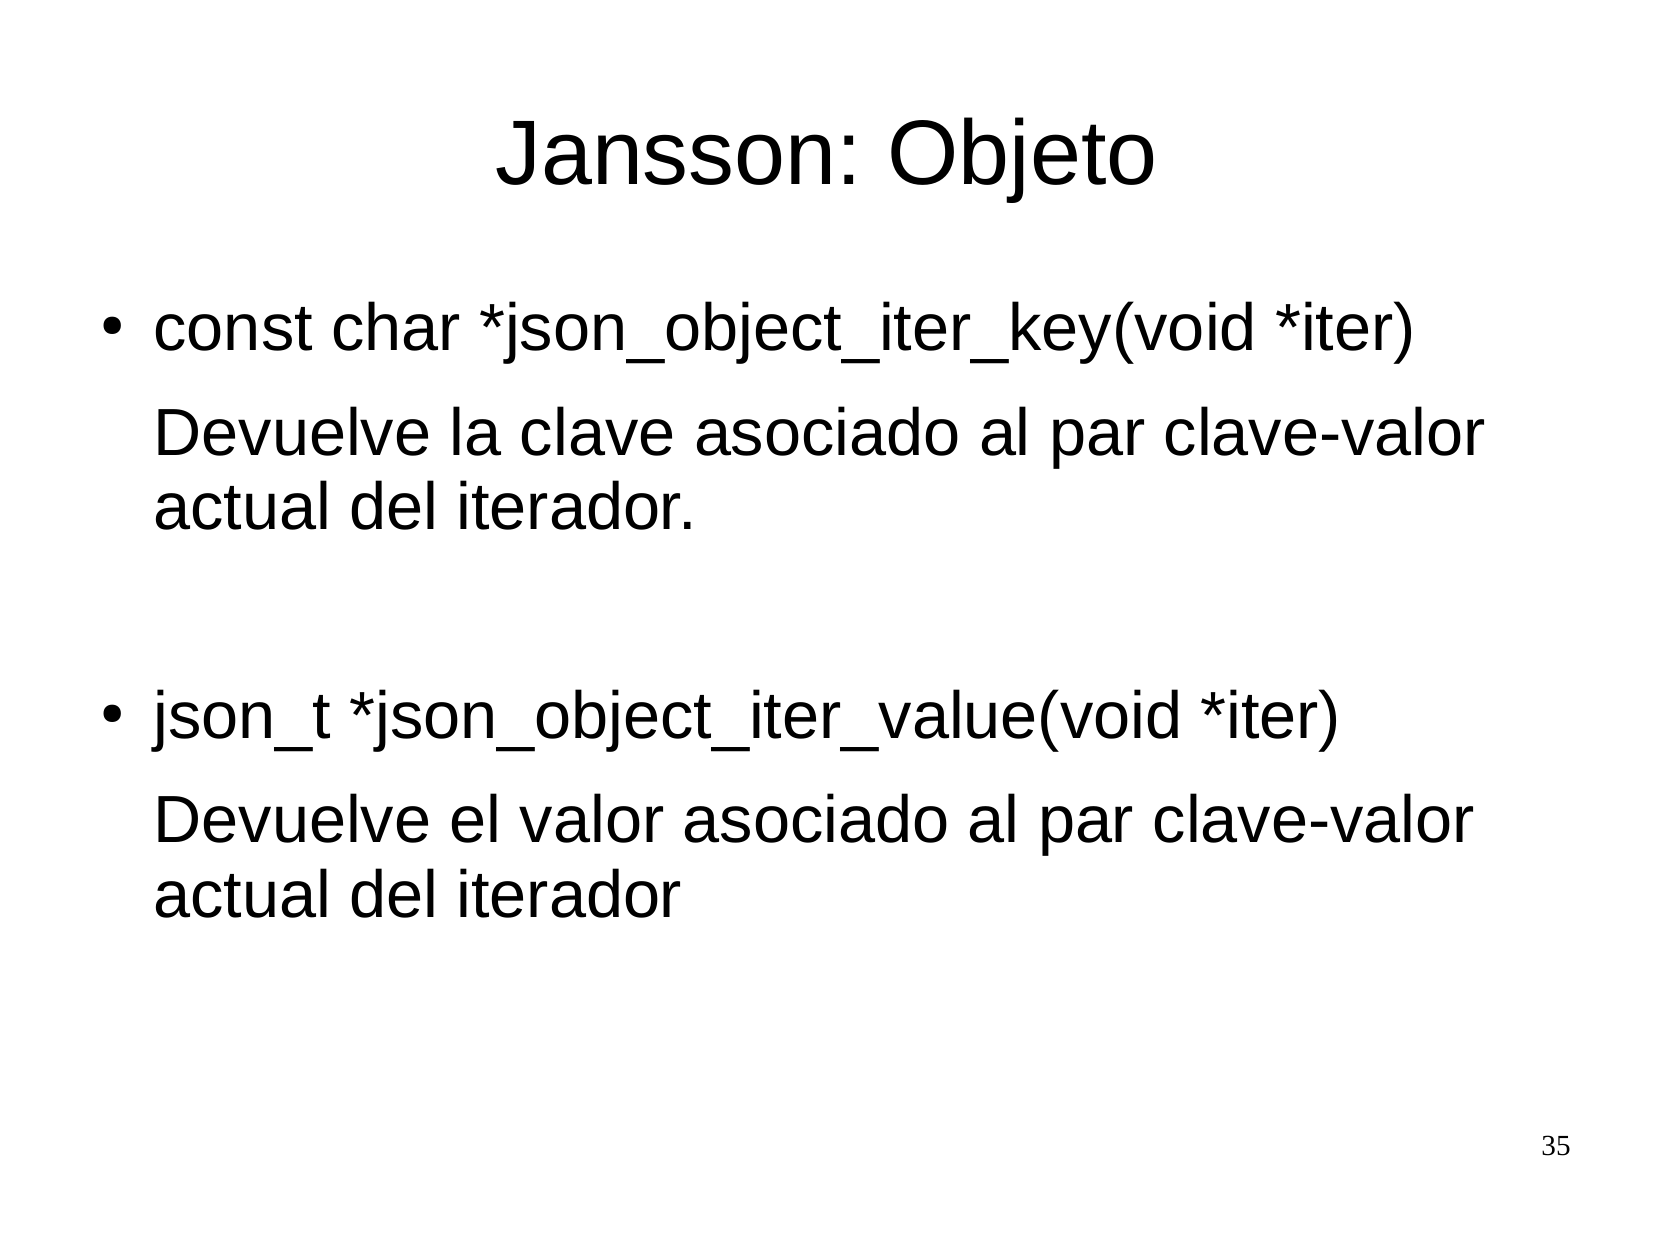

# Jansson: Objeto
const char *json_object_iter_key(void *iter)
Devuelve la clave asociado al par clave-valor actual del iterador.
json_t *json_object_iter_value(void *iter)
Devuelve el valor asociado al par clave-valor actual del iterador
35